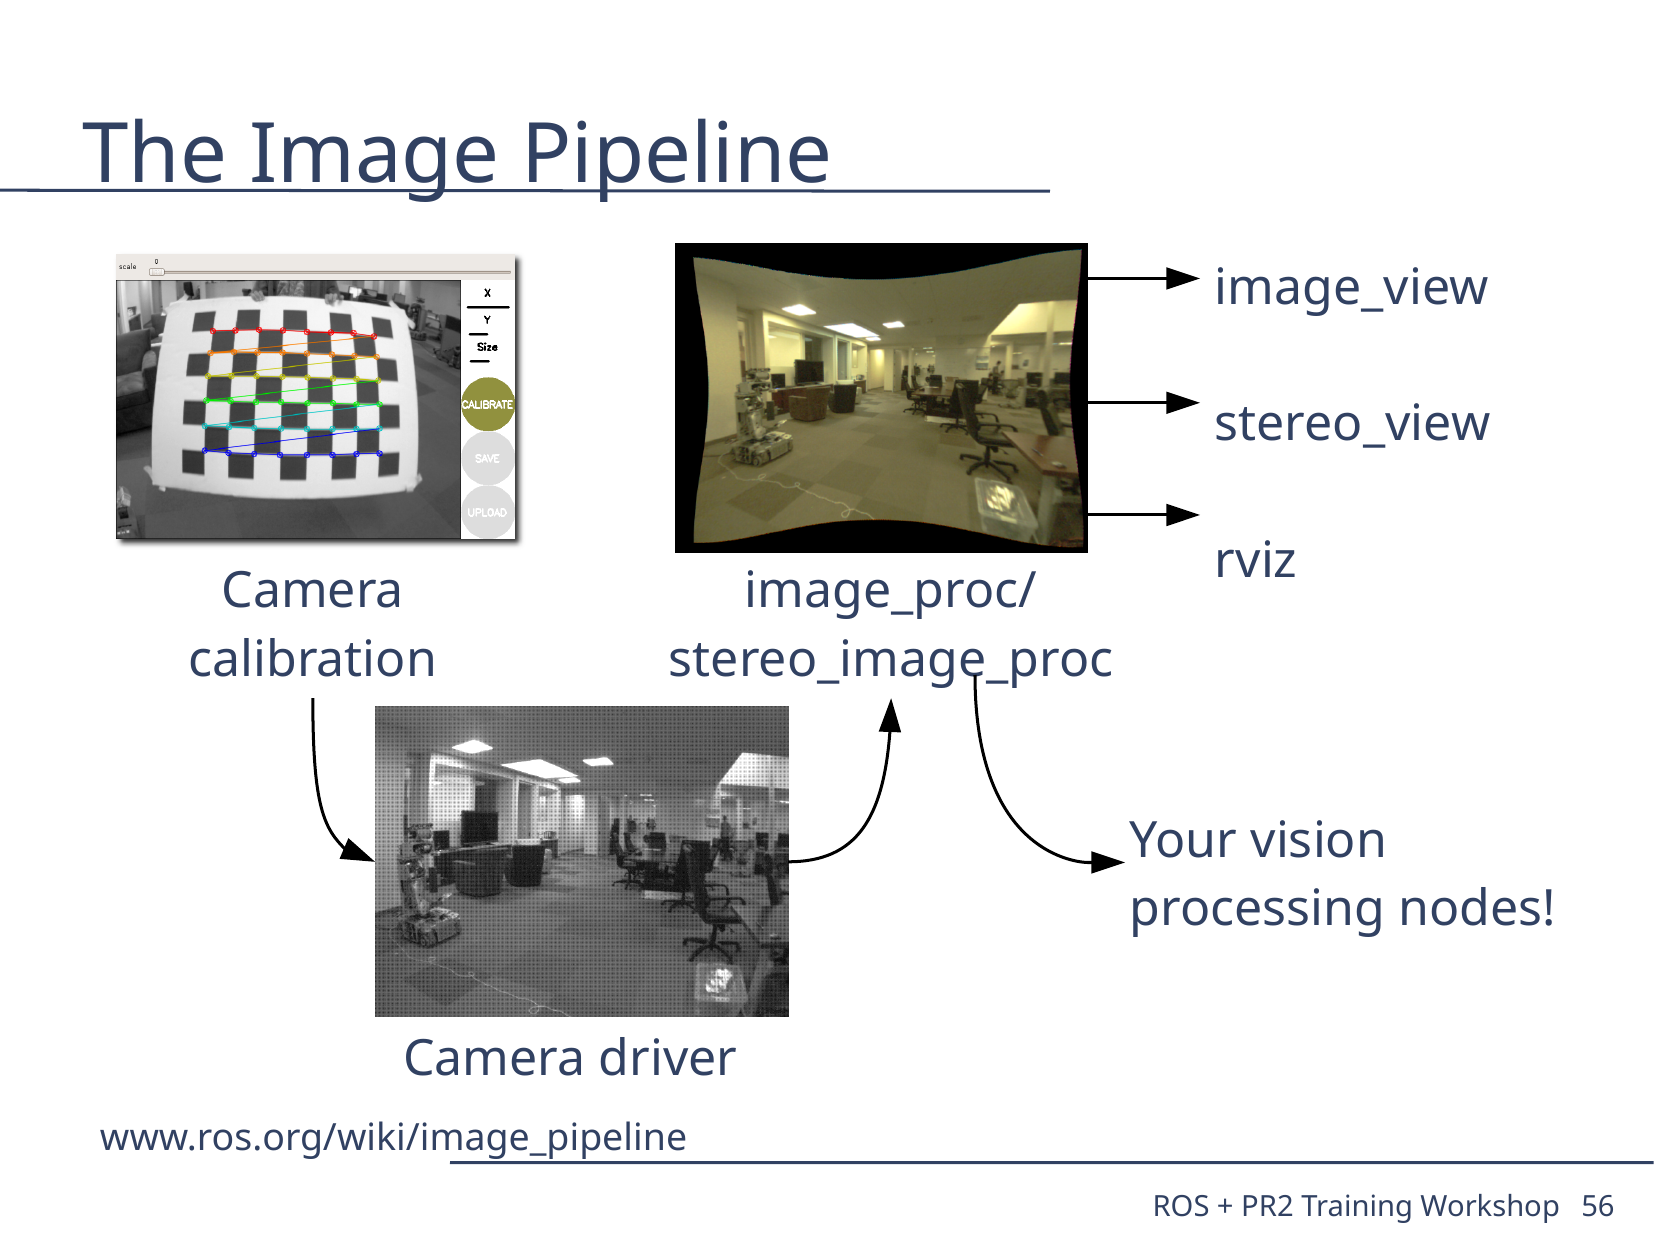

# The Image Pipeline
image_view
stereo_view
rviz
Camera calibration
image_proc/
stereo_image_proc
Your vision processing nodes!
Camera driver
www.ros.org/wiki/image_pipeline